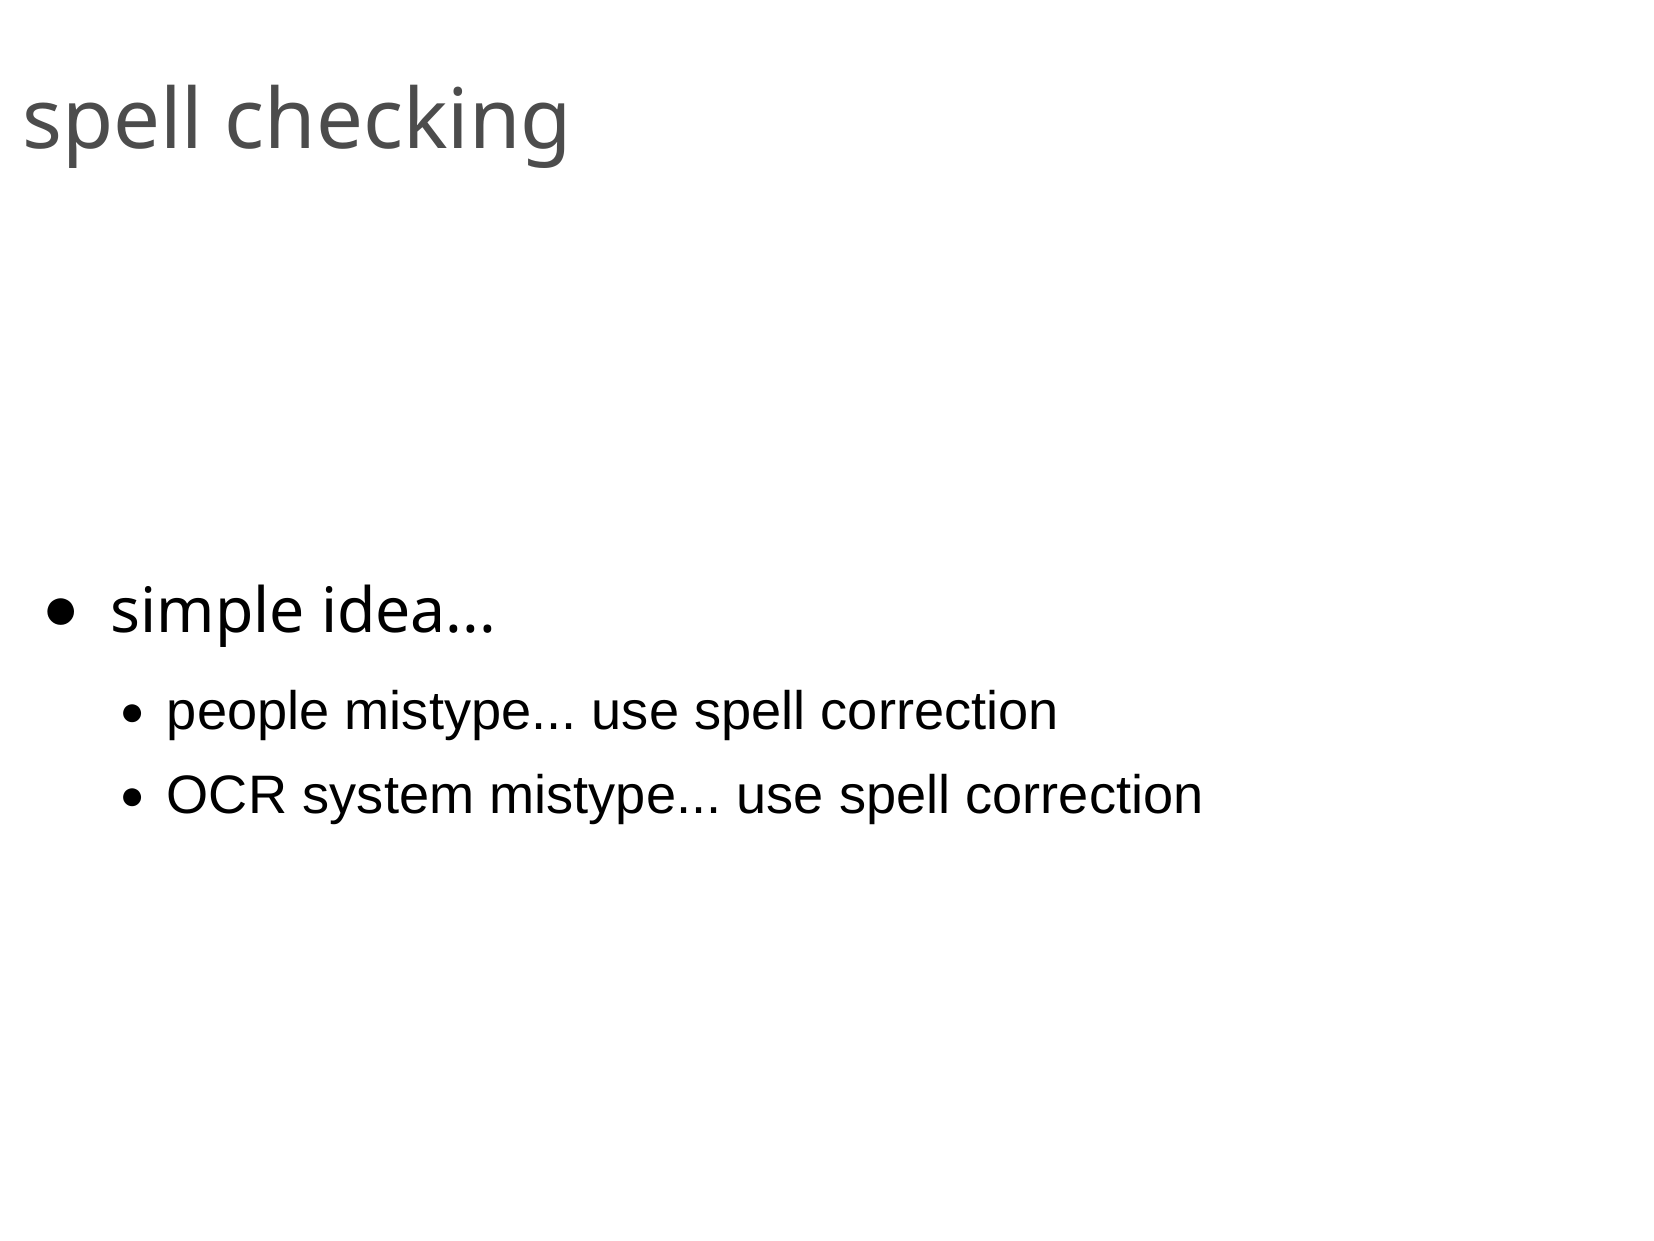

# spell checking
simple idea...
people mistype... use spell correction
OCR system mistype... use spell correction